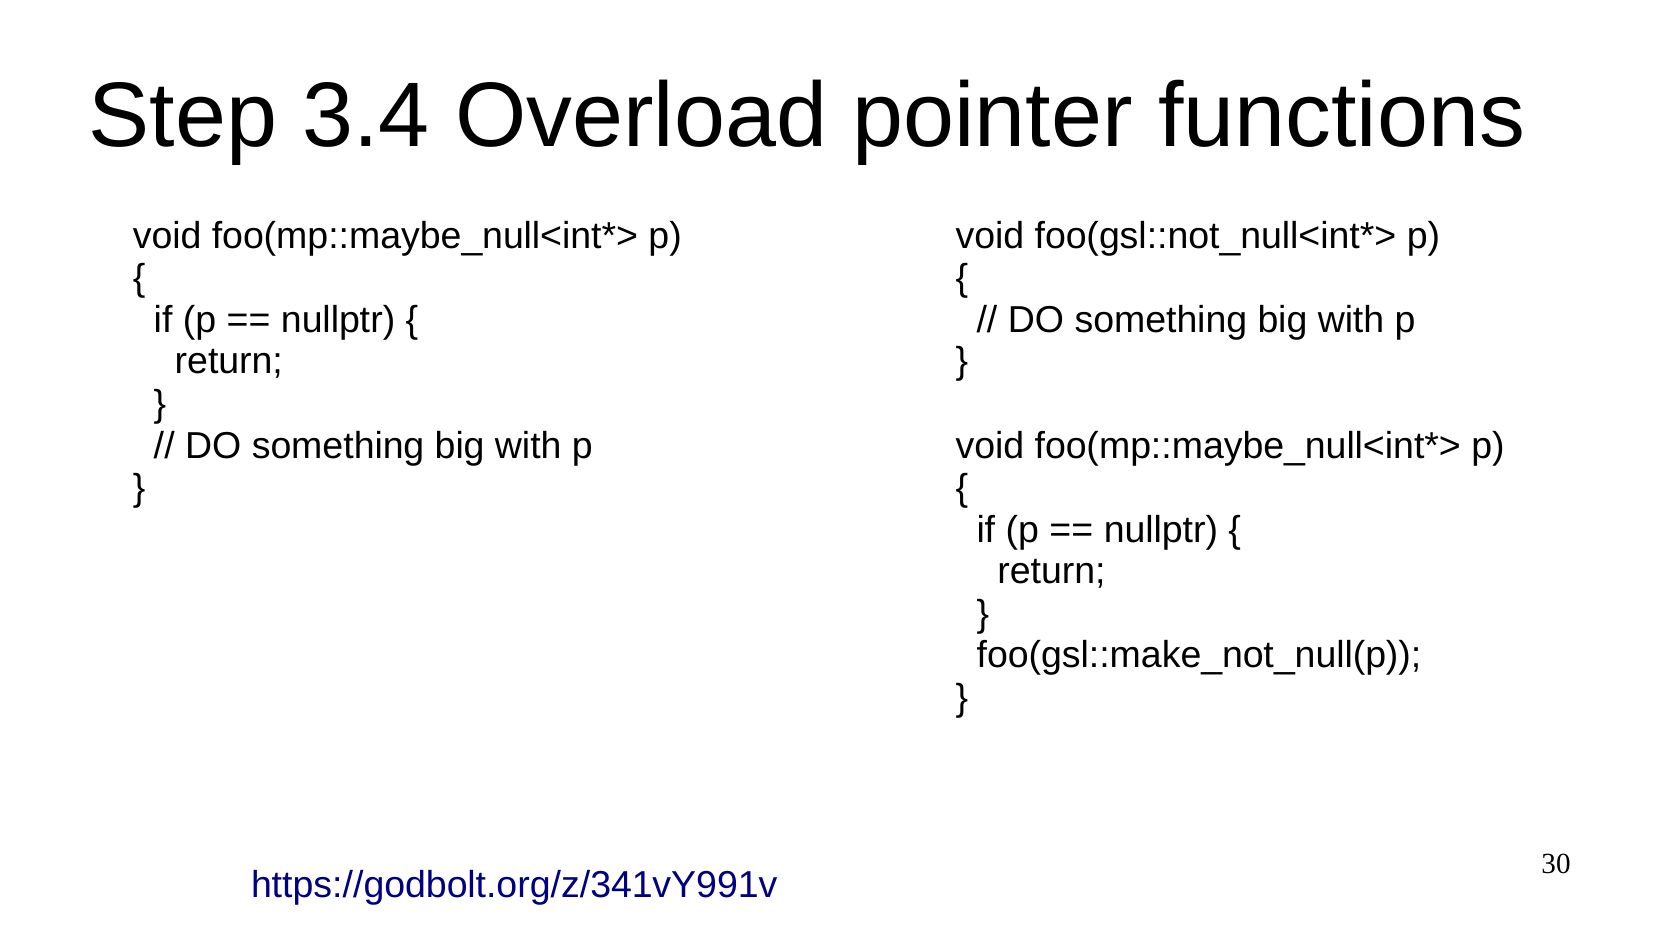

# Step 3.4 Overload pointer functions
void foo(mp::maybe_null<int*> p)
{
 if (p == nullptr) {
 return;
 }
 // DO something big with p
}
void foo(gsl::not_null<int*> p)
{
 // DO something big with p
}
void foo(mp::maybe_null<int*> p)
{
 if (p == nullptr) {
 return;
 }
 foo(gsl::make_not_null(p));
}
30
https://godbolt.org/z/341vY991v